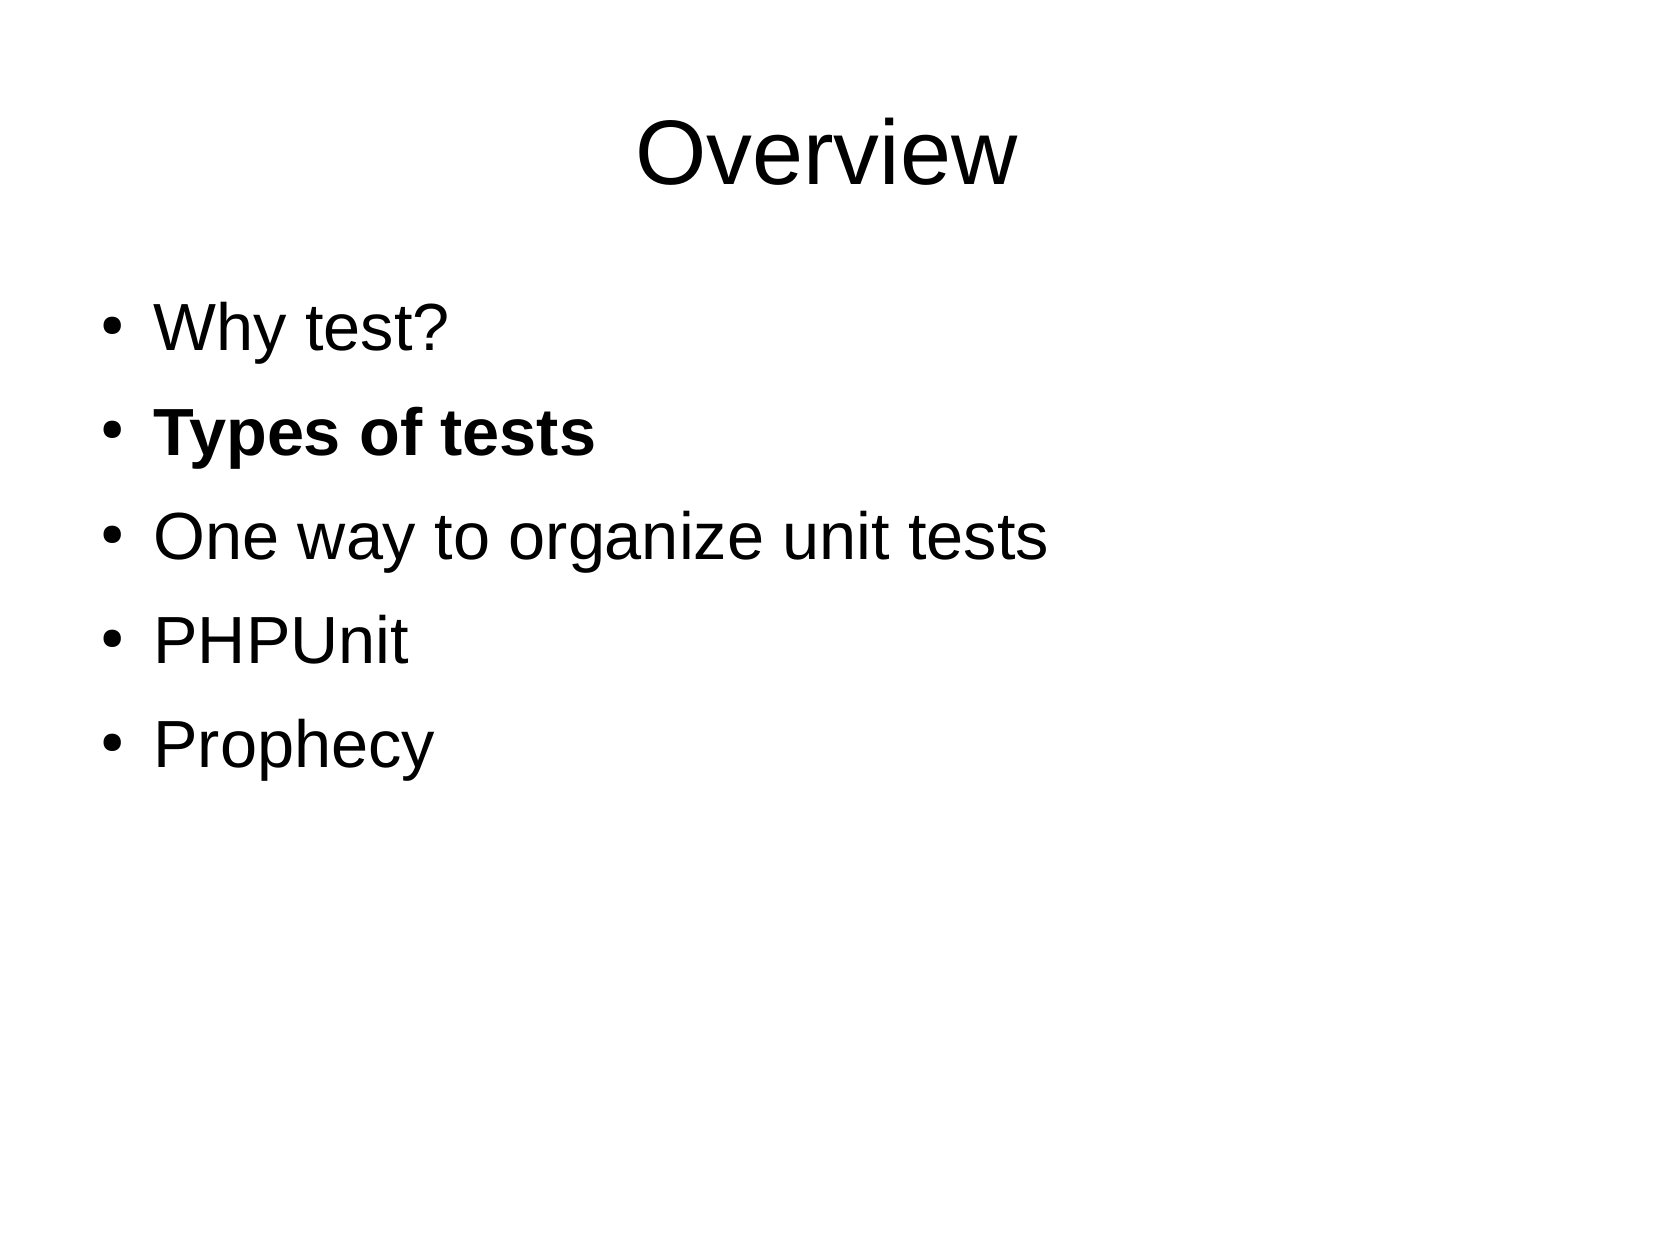

# Overview
Why test?
Types of tests
One way to organize unit tests
PHPUnit
Prophecy